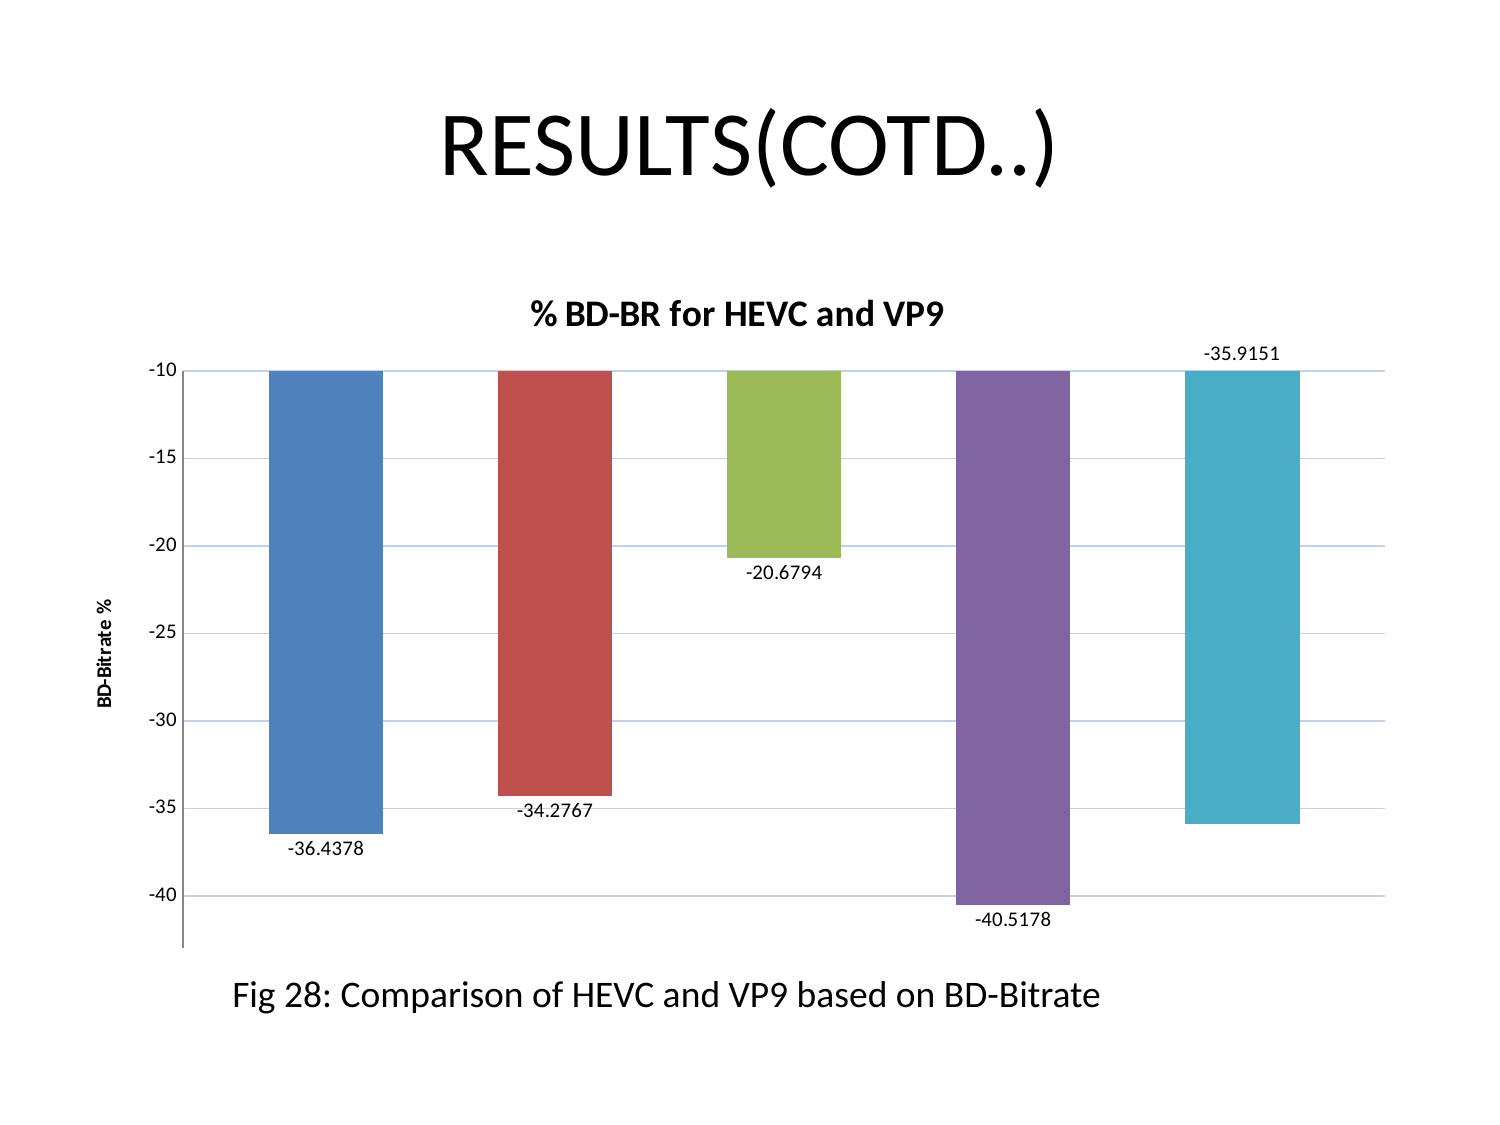

# Results(cotd..)
### Chart: % BD-BR for HEVC and VP9
| Category | akiyo_qcif | waterfall_cif | BasketballDrill_832x480_50 | Jockey_1920x1080 | PeopleOnStreet_2560_1600_30_crop |
|---|---|---|---|---|---|
| 1 | -36.4378 | -34.2767 | -20.6794 | -40.5178 | -35.9151 |Fig 28: Comparison of HEVC and VP9 based on BD-Bitrate